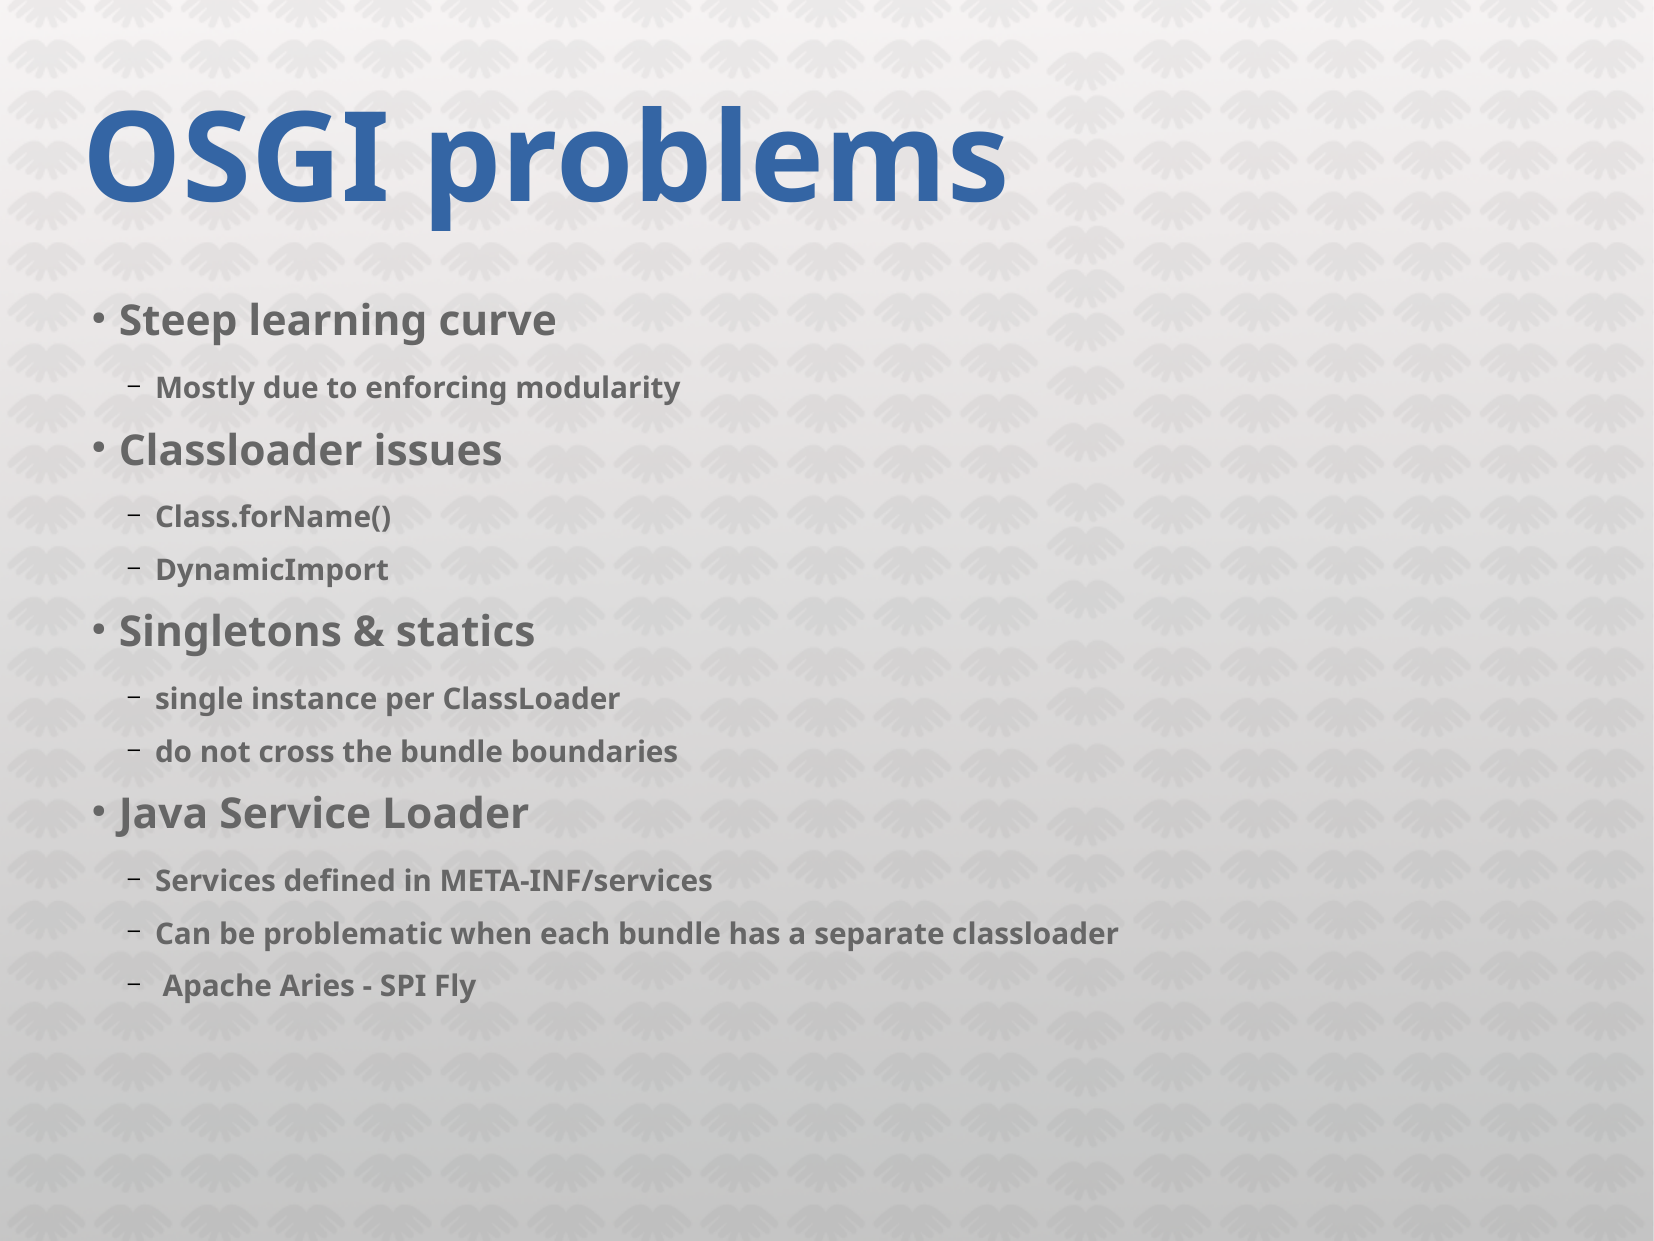

# OSGI problems
Steep learning curve
Mostly due to enforcing modularity
Classloader issues
Class.forName()
DynamicImport
Singletons & statics
single instance per ClassLoader
do not cross the bundle boundaries
Java Service Loader
Services defined in META-INF/services
Can be problematic when each bundle has a separate classloader
 Apache Aries - SPI Fly